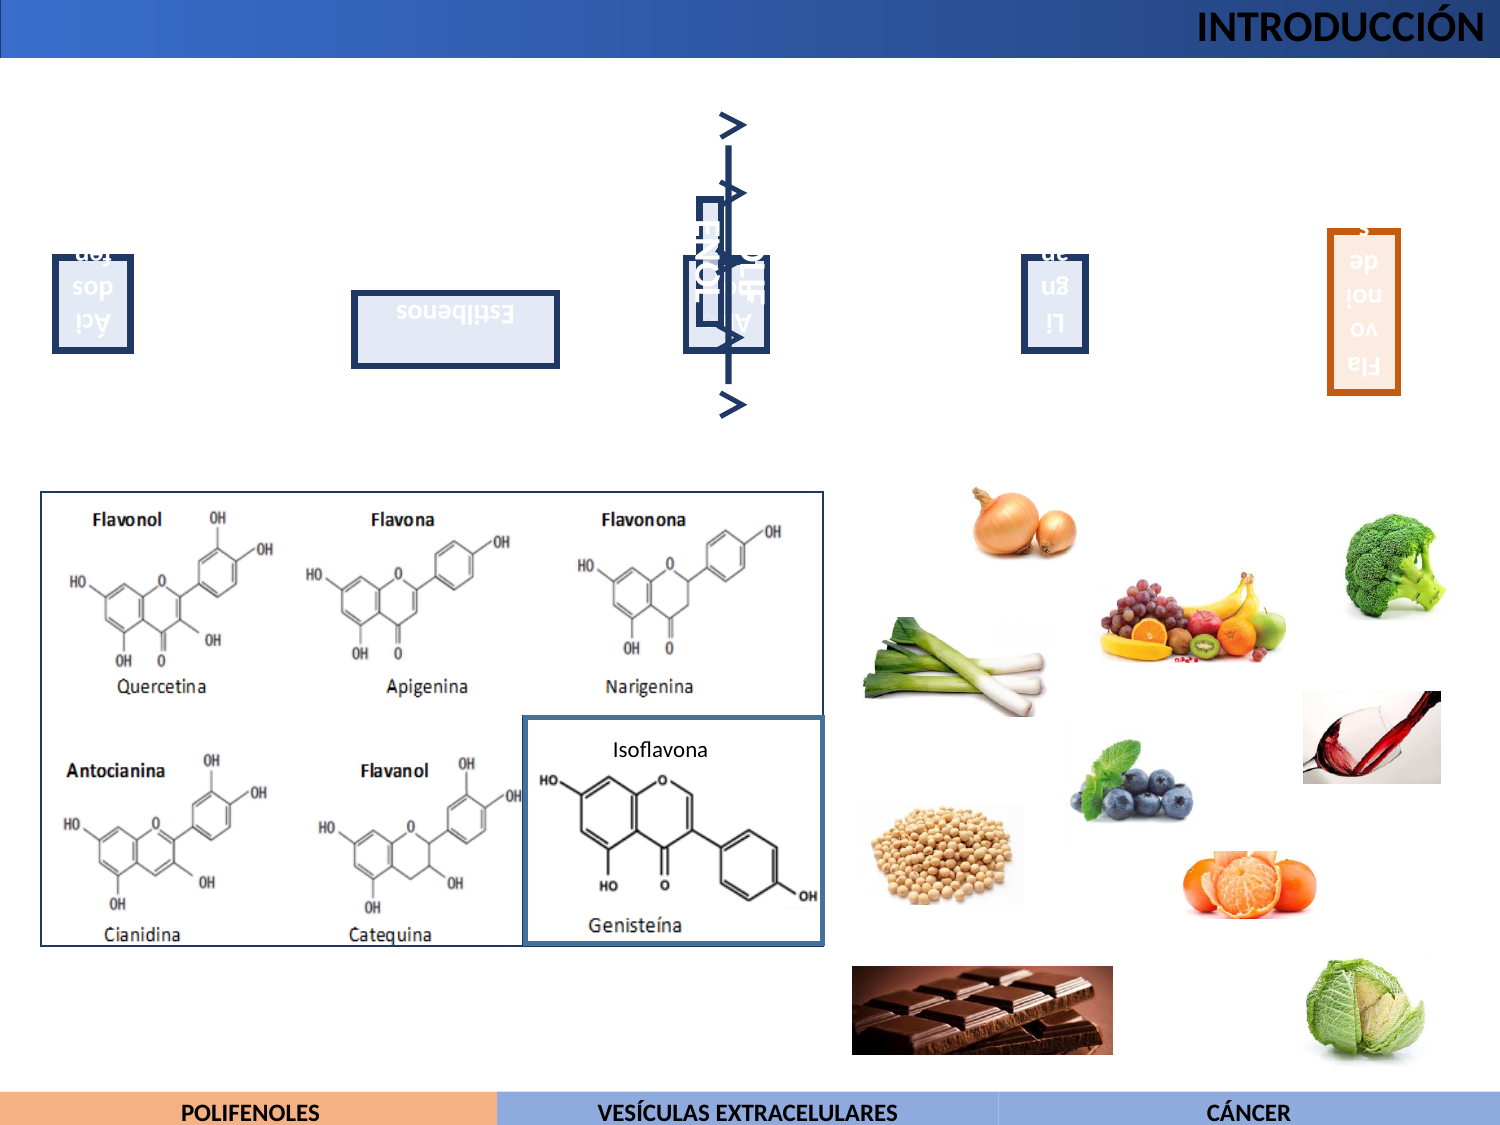

INTRODUCCIÓN
POLIFENOLES
Alcoholes fenólicos
Ácidos fenólicos
Lignanos
Flavonoides
Estilbenos
Isoflavona
VESÍCULAS EXTRACELULARES
CÁNCER
POLIFENOLES